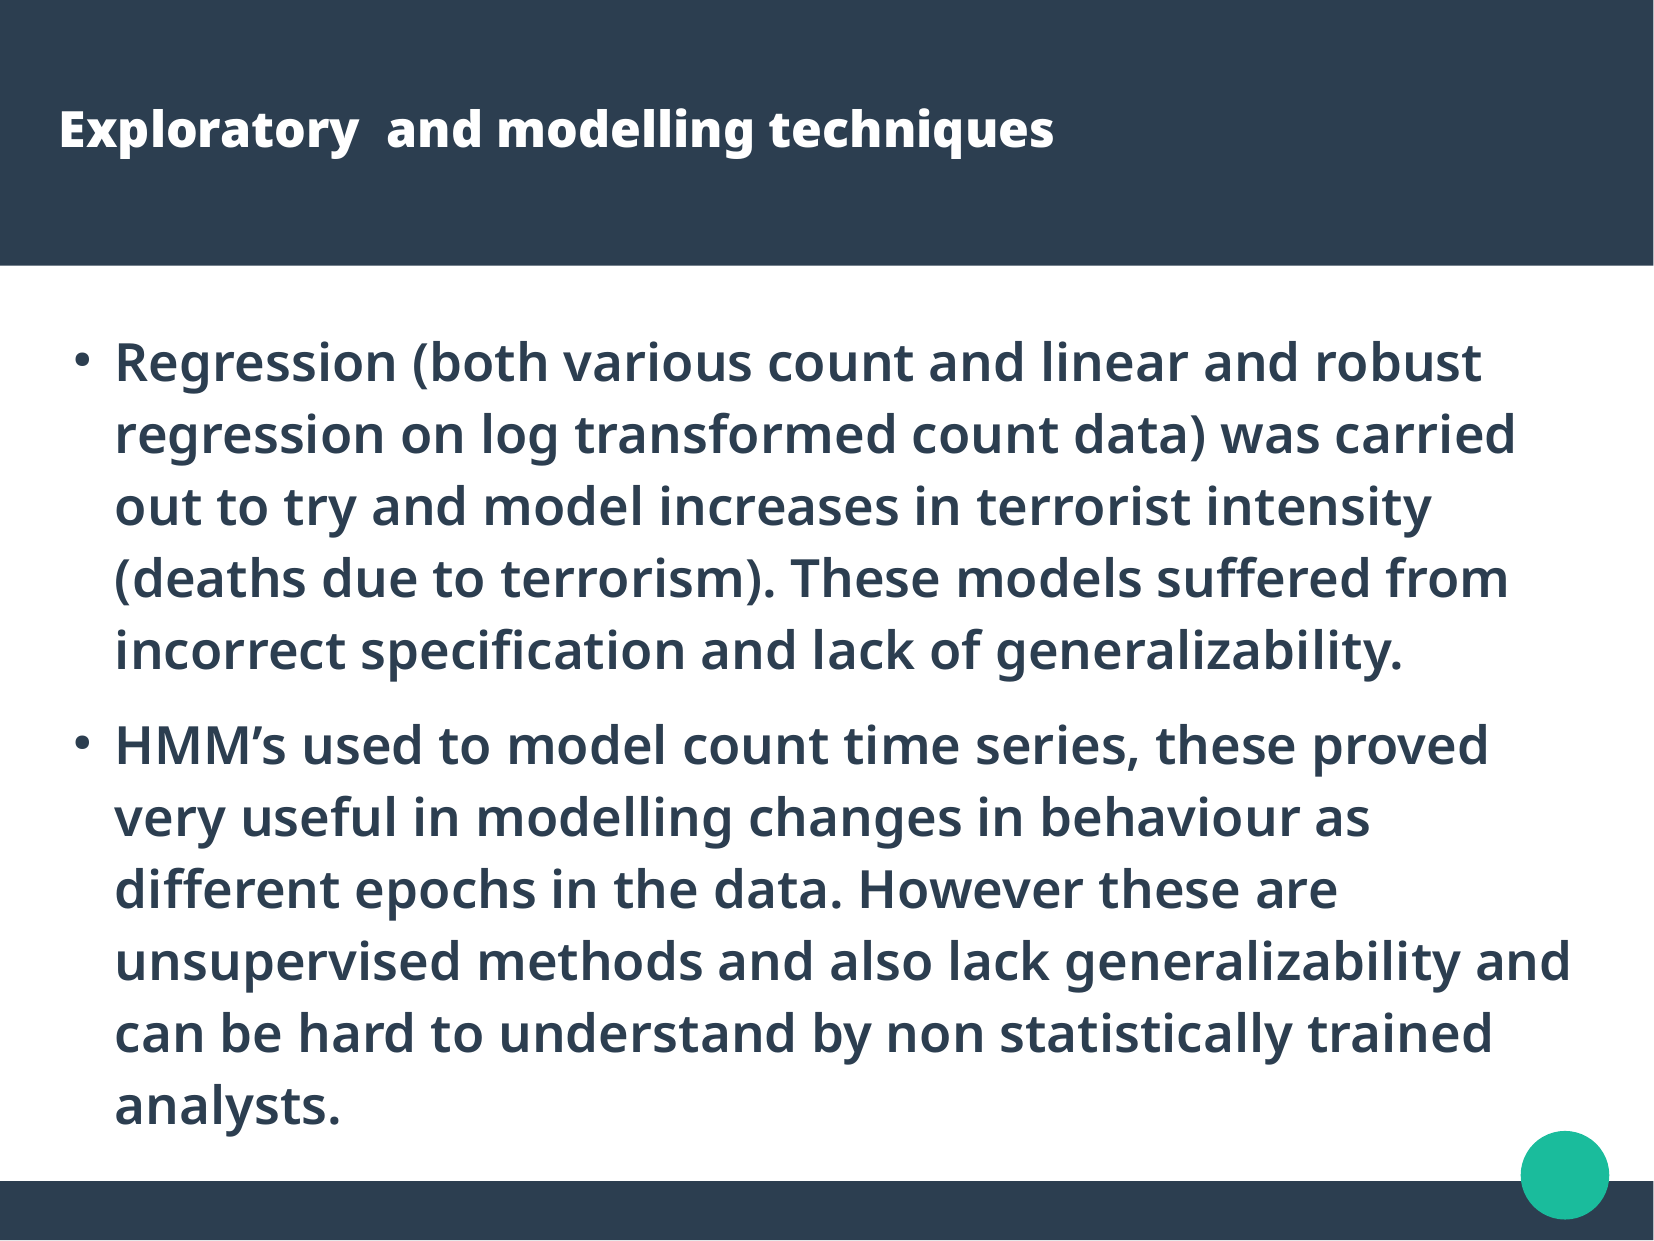

# Exploratory and modelling techniques
Regression (both various count and linear and robust regression on log transformed count data) was carried out to try and model increases in terrorist intensity (deaths due to terrorism). These models suffered from incorrect specification and lack of generalizability.
HMM’s used to model count time series, these proved very useful in modelling changes in behaviour as different epochs in the data. However these are unsupervised methods and also lack generalizability and can be hard to understand by non statistically trained analysts.